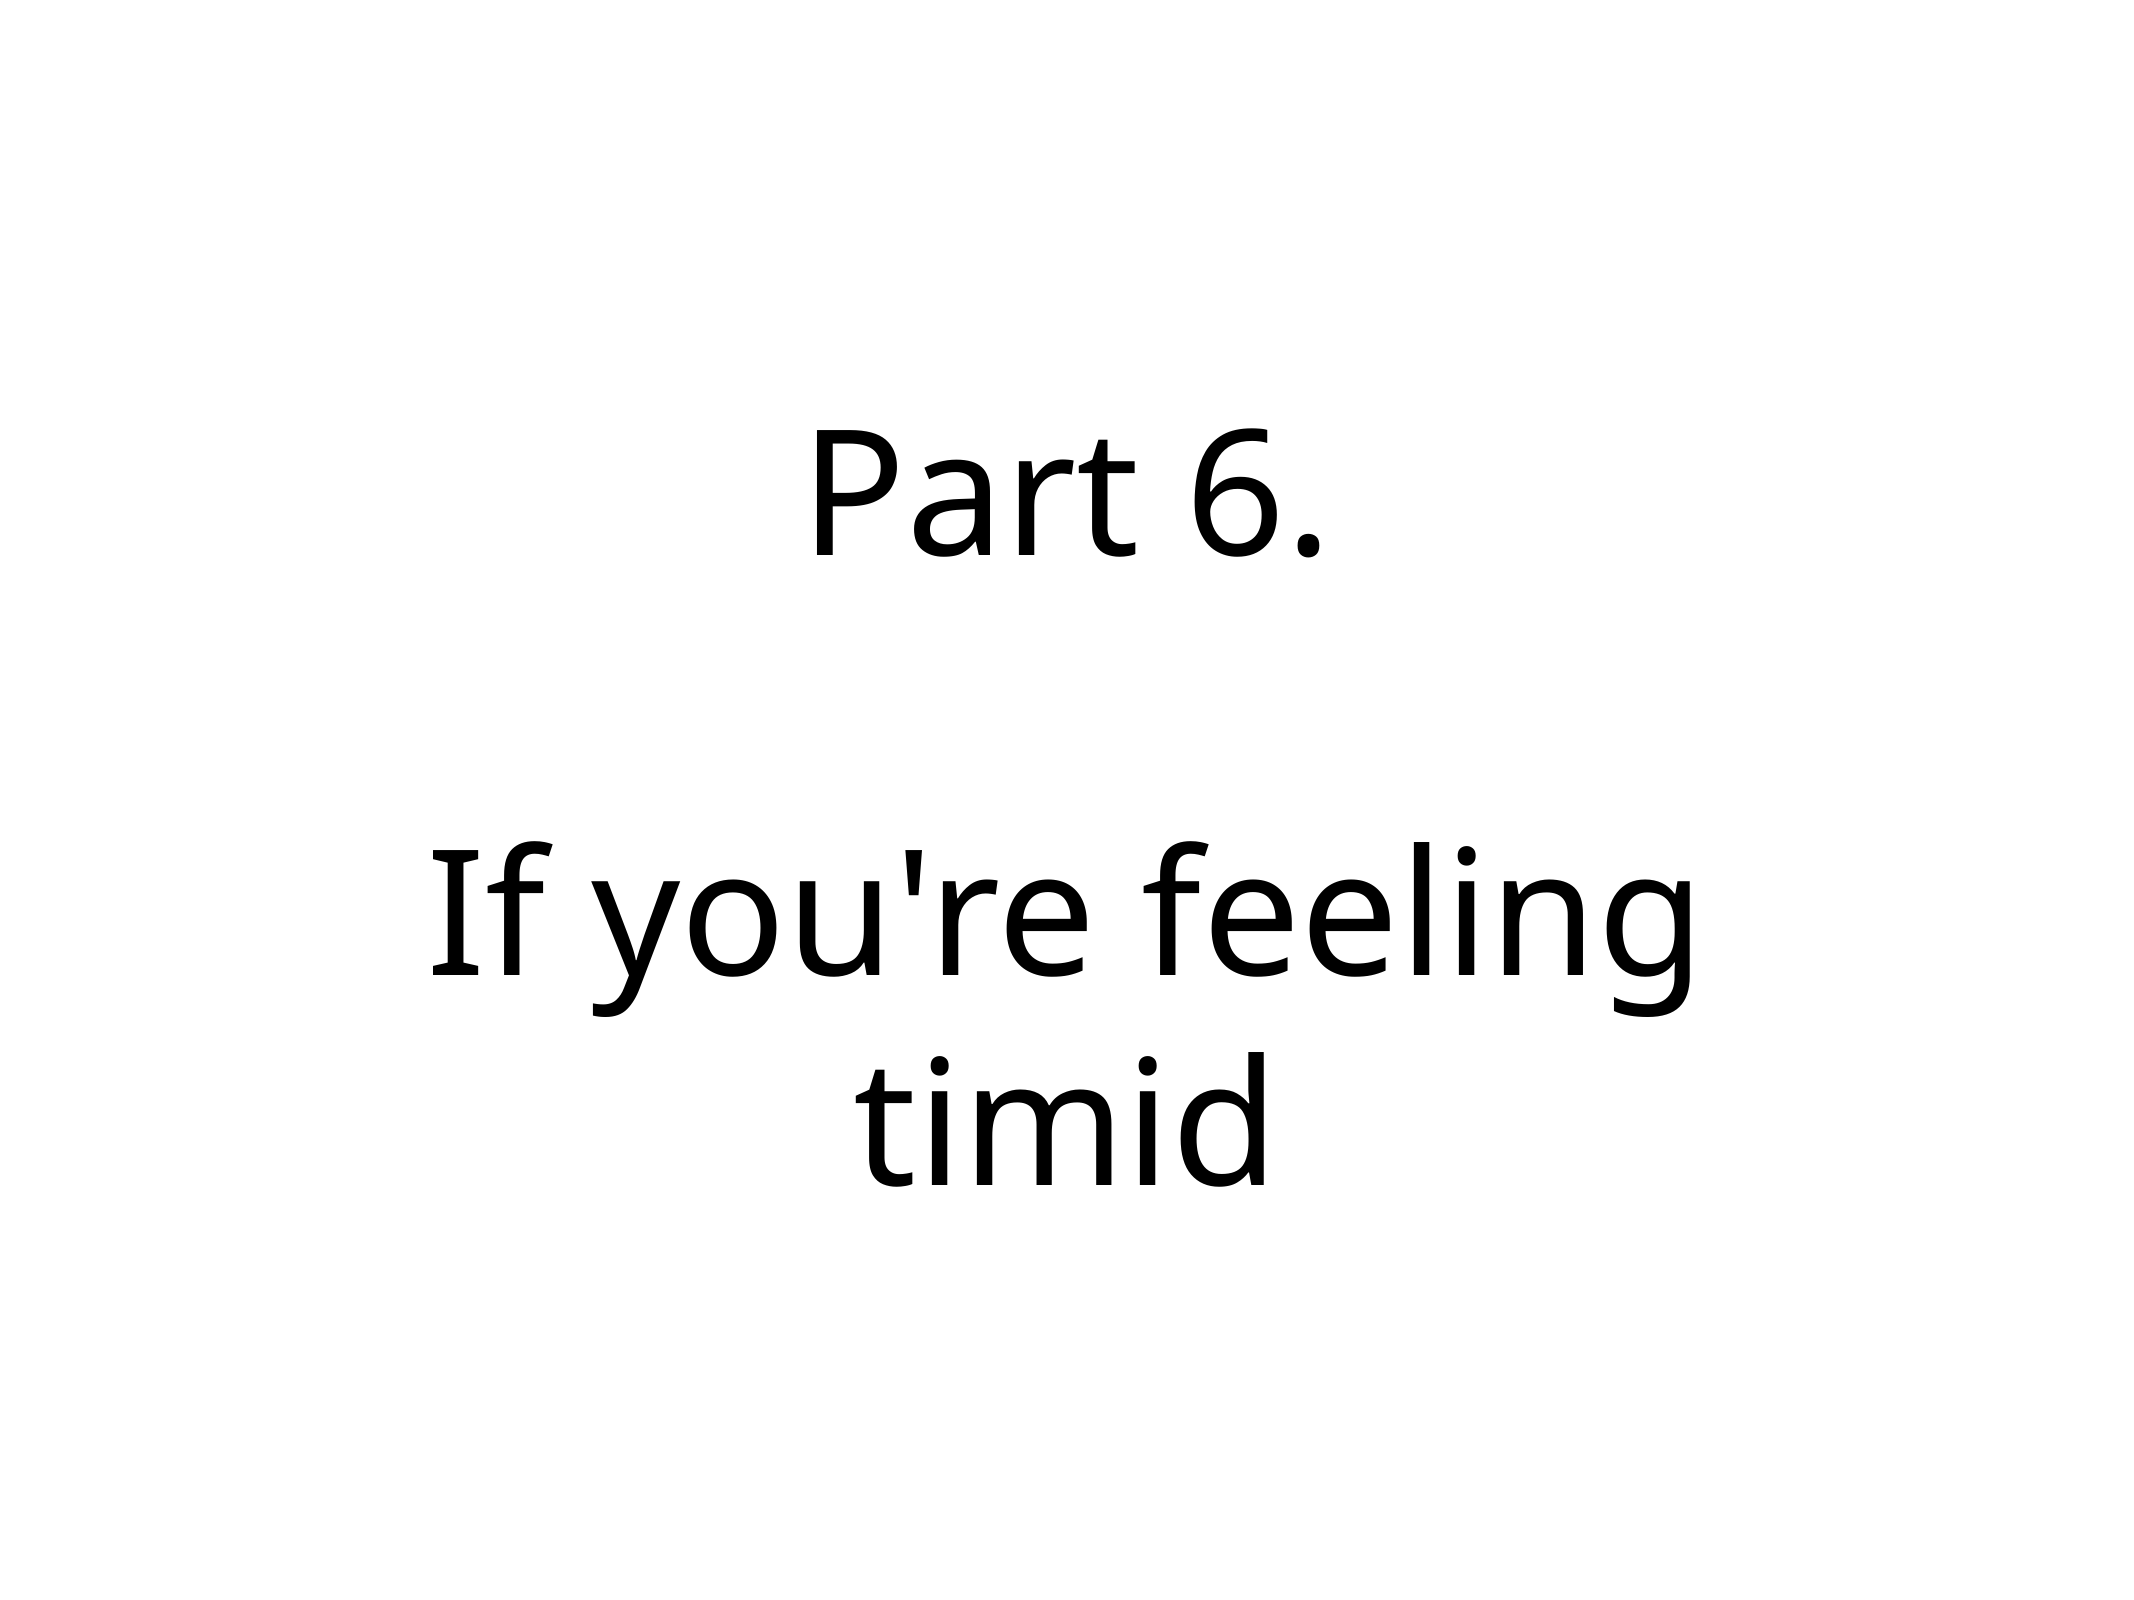

# Part 6. If you're feeling timid